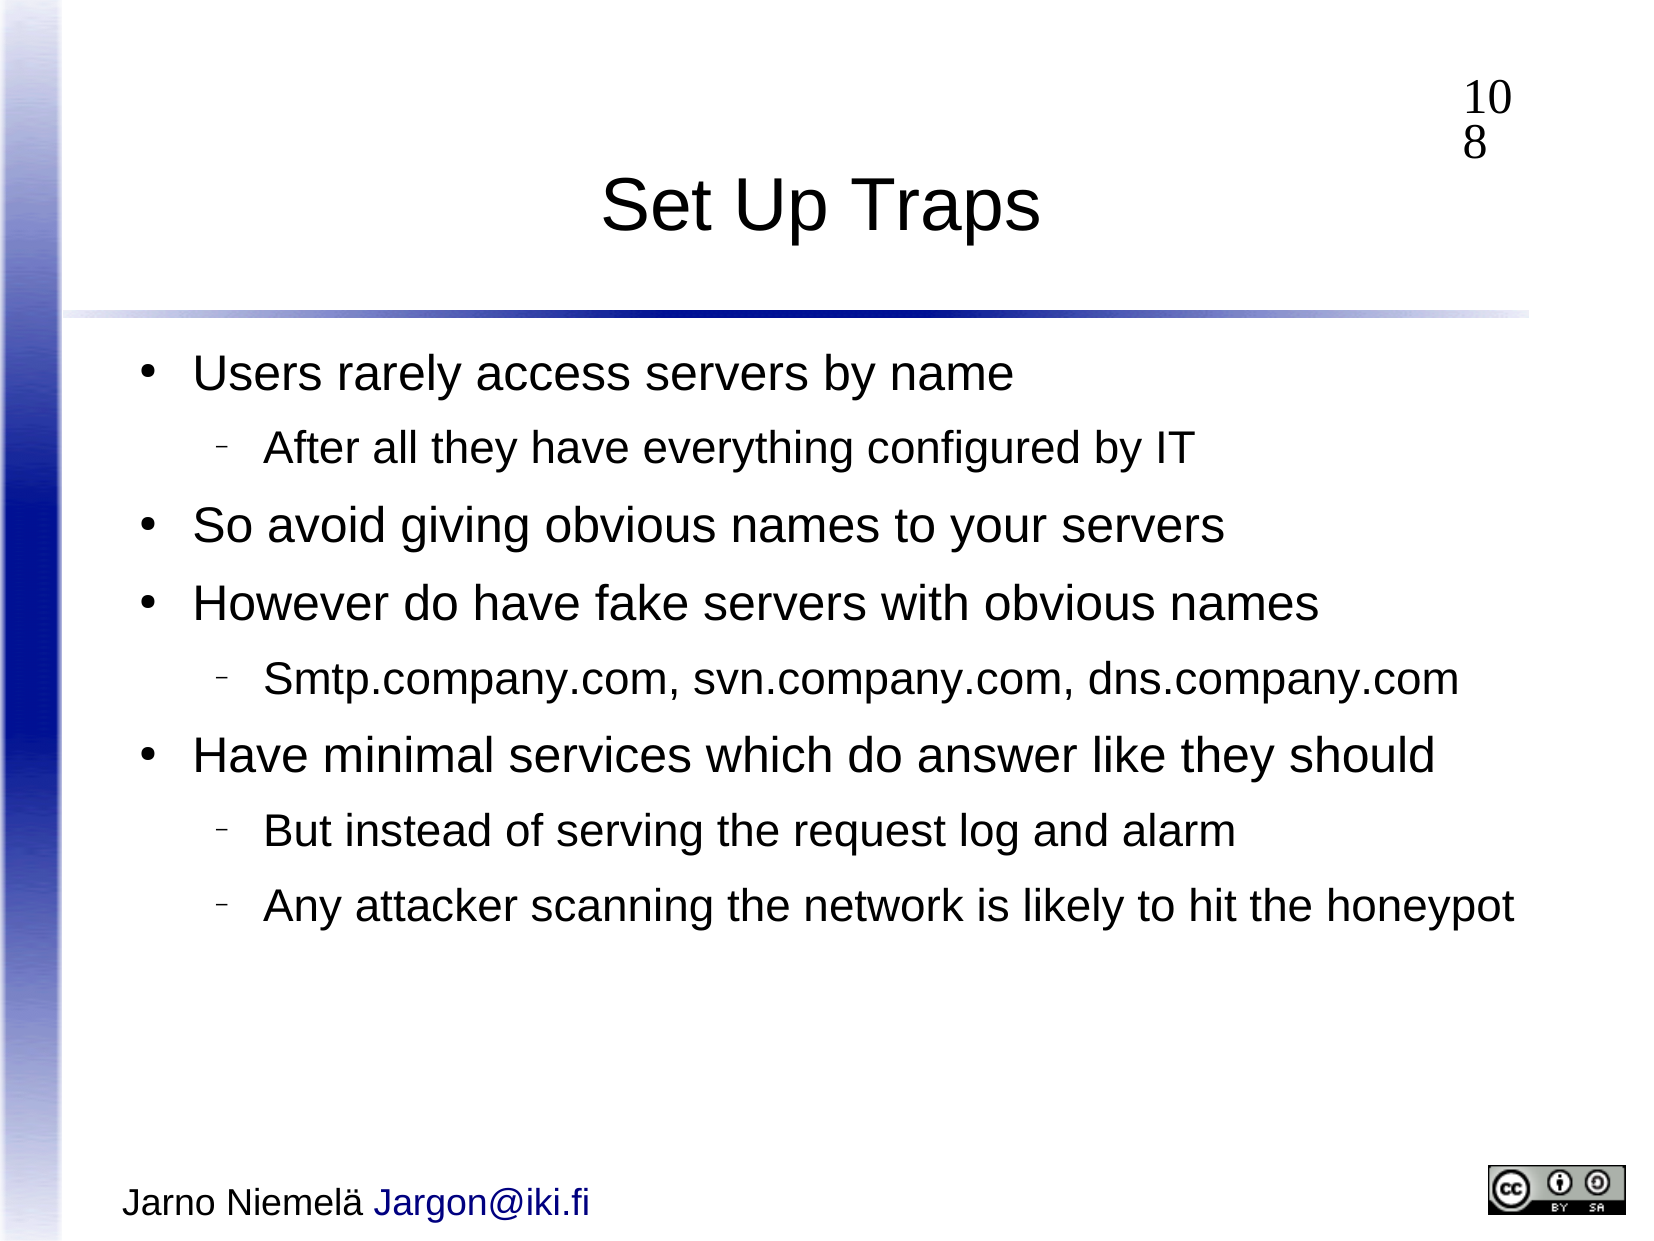

# Set Up Traps
Users rarely access servers by name
After all they have everything configured by IT
So avoid giving obvious names to your servers
However do have fake servers with obvious names
Smtp.company.com, svn.company.com, dns.company.com
Have minimal services which do answer like they should
But instead of serving the request log and alarm
Any attacker scanning the network is likely to hit the honeypot